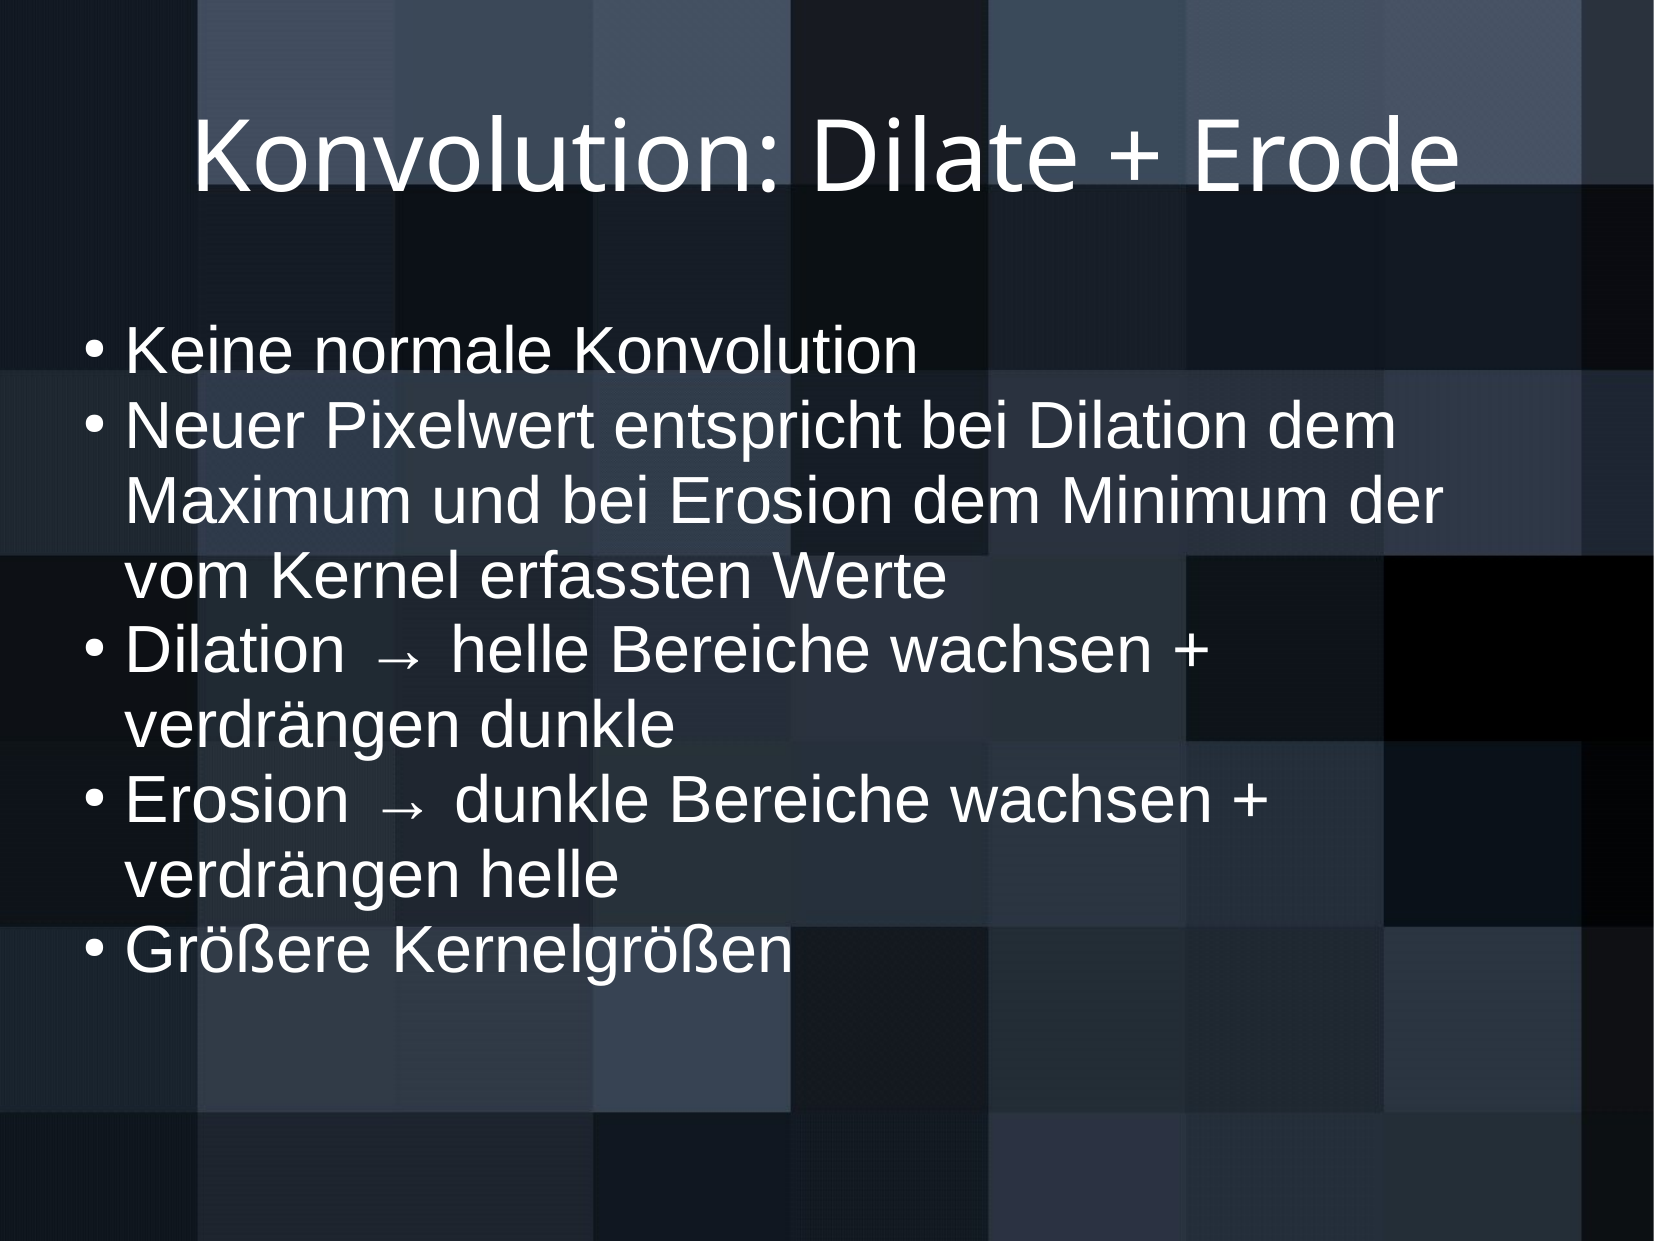

# Konvolution: Dilate + Erode
 Keine normale Konvolution
 Neuer Pixelwert entspricht bei Dilation dem
 Maximum und bei Erosion dem Minimum der
 vom Kernel erfassten Werte
 Dilation → helle Bereiche wachsen +
 verdrängen dunkle
 Erosion → dunkle Bereiche wachsen +
 verdrängen helle
 Größere Kernelgrößen